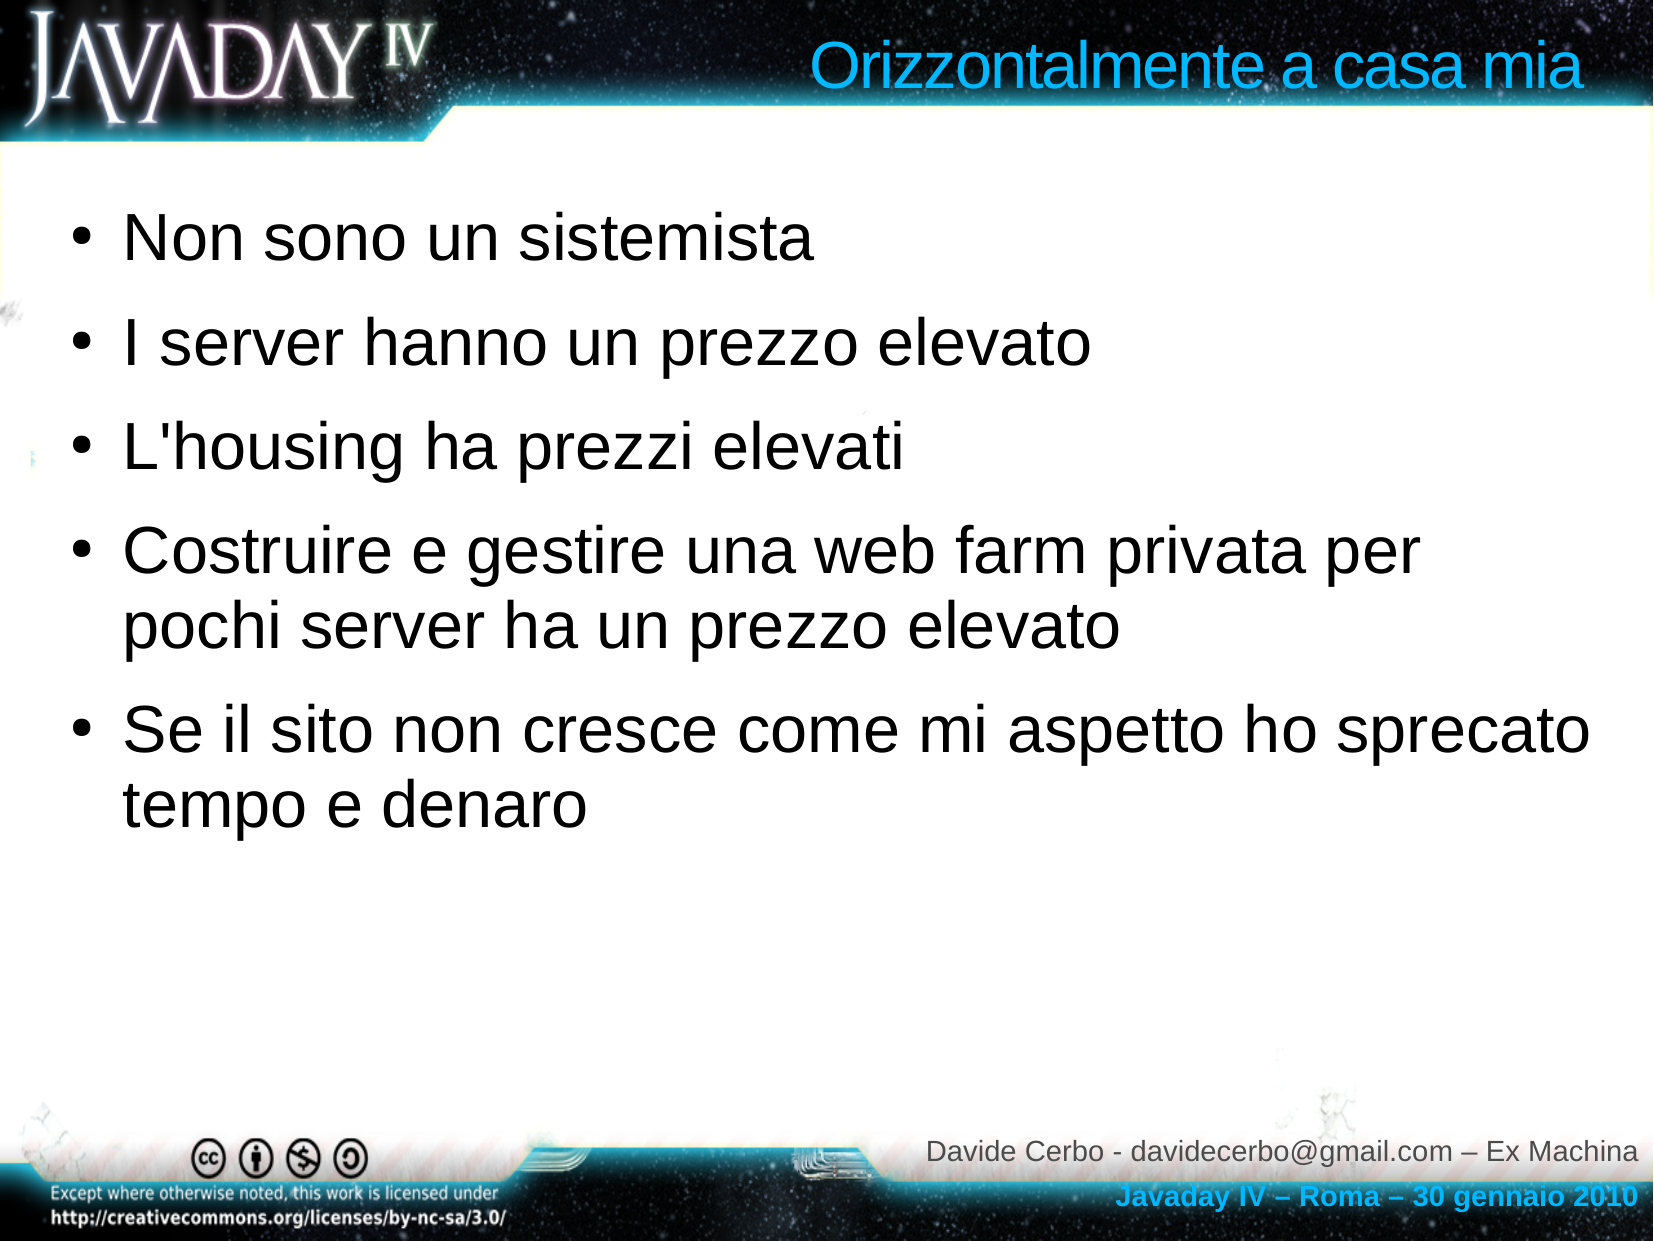

# Orizzontalmente a casa mia
Non sono un sistemista
I server hanno un prezzo elevato
L'housing ha prezzi elevati
Costruire e gestire una web farm privata per pochi server ha un prezzo elevato
Se il sito non cresce come mi aspetto ho sprecato tempo e denaro